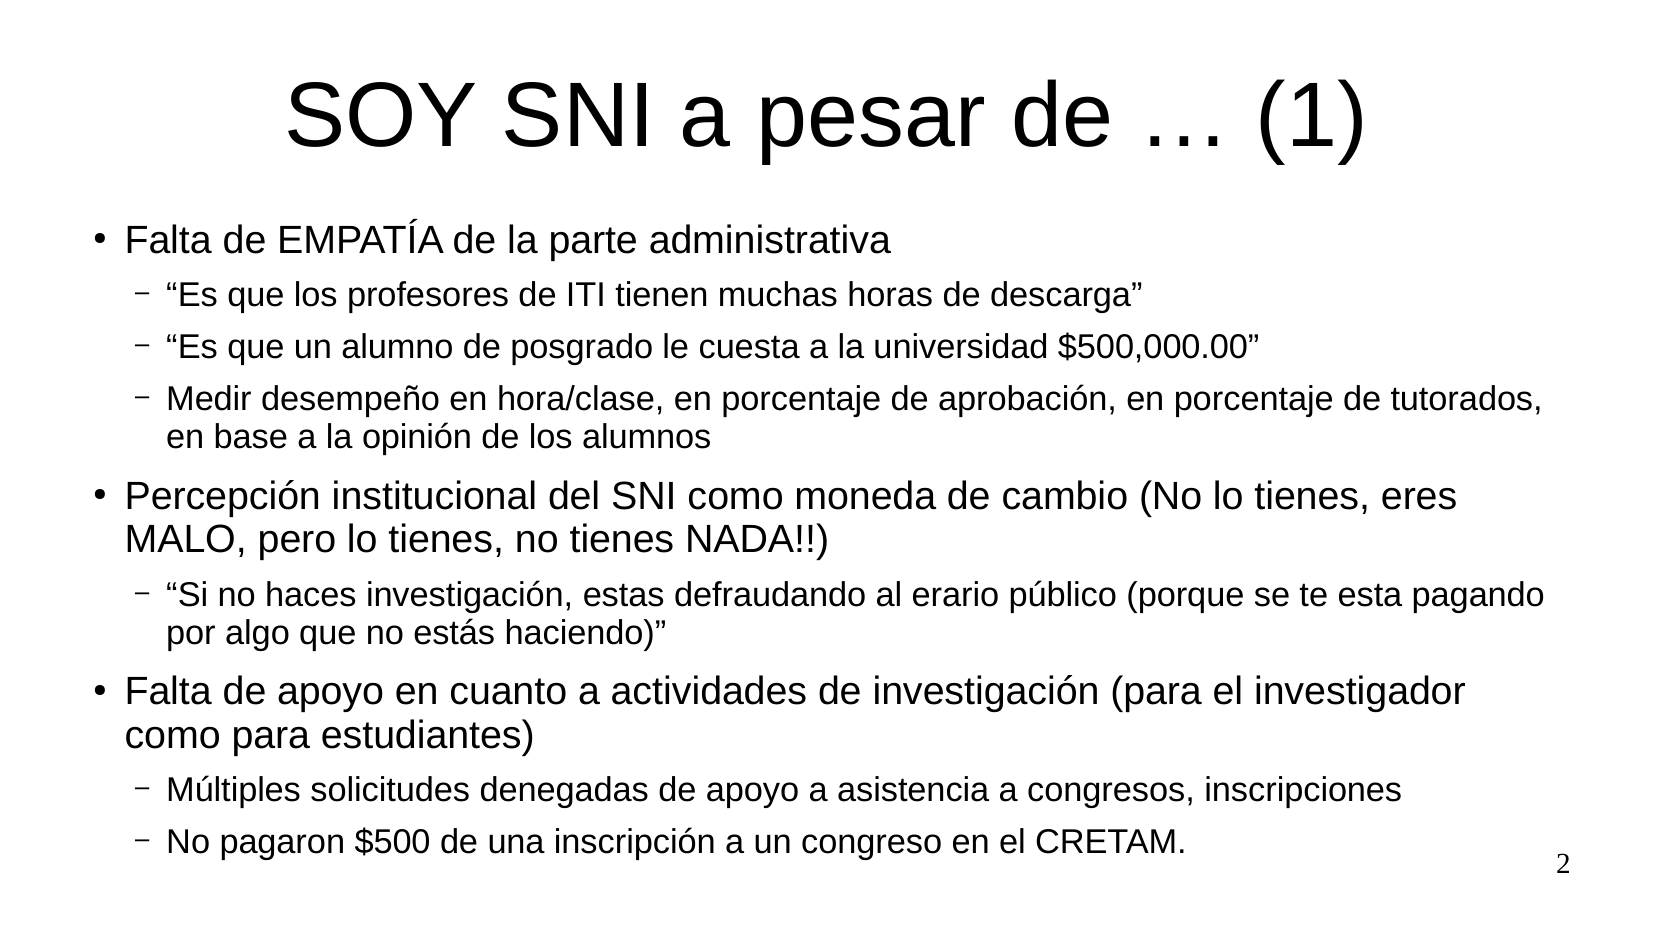

# SOY SNI a pesar de … (1)
Falta de EMPATÍA de la parte administrativa
“Es que los profesores de ITI tienen muchas horas de descarga”
“Es que un alumno de posgrado le cuesta a la universidad $500,000.00”
Medir desempeño en hora/clase, en porcentaje de aprobación, en porcentaje de tutorados, en base a la opinión de los alumnos
Percepción institucional del SNI como moneda de cambio (No lo tienes, eres MALO, pero lo tienes, no tienes NADA!!)
“Si no haces investigación, estas defraudando al erario público (porque se te esta pagando por algo que no estás haciendo)”
Falta de apoyo en cuanto a actividades de investigación (para el investigador como para estudiantes)
Múltiples solicitudes denegadas de apoyo a asistencia a congresos, inscripciones
No pagaron $500 de una inscripción a un congreso en el CRETAM.
2